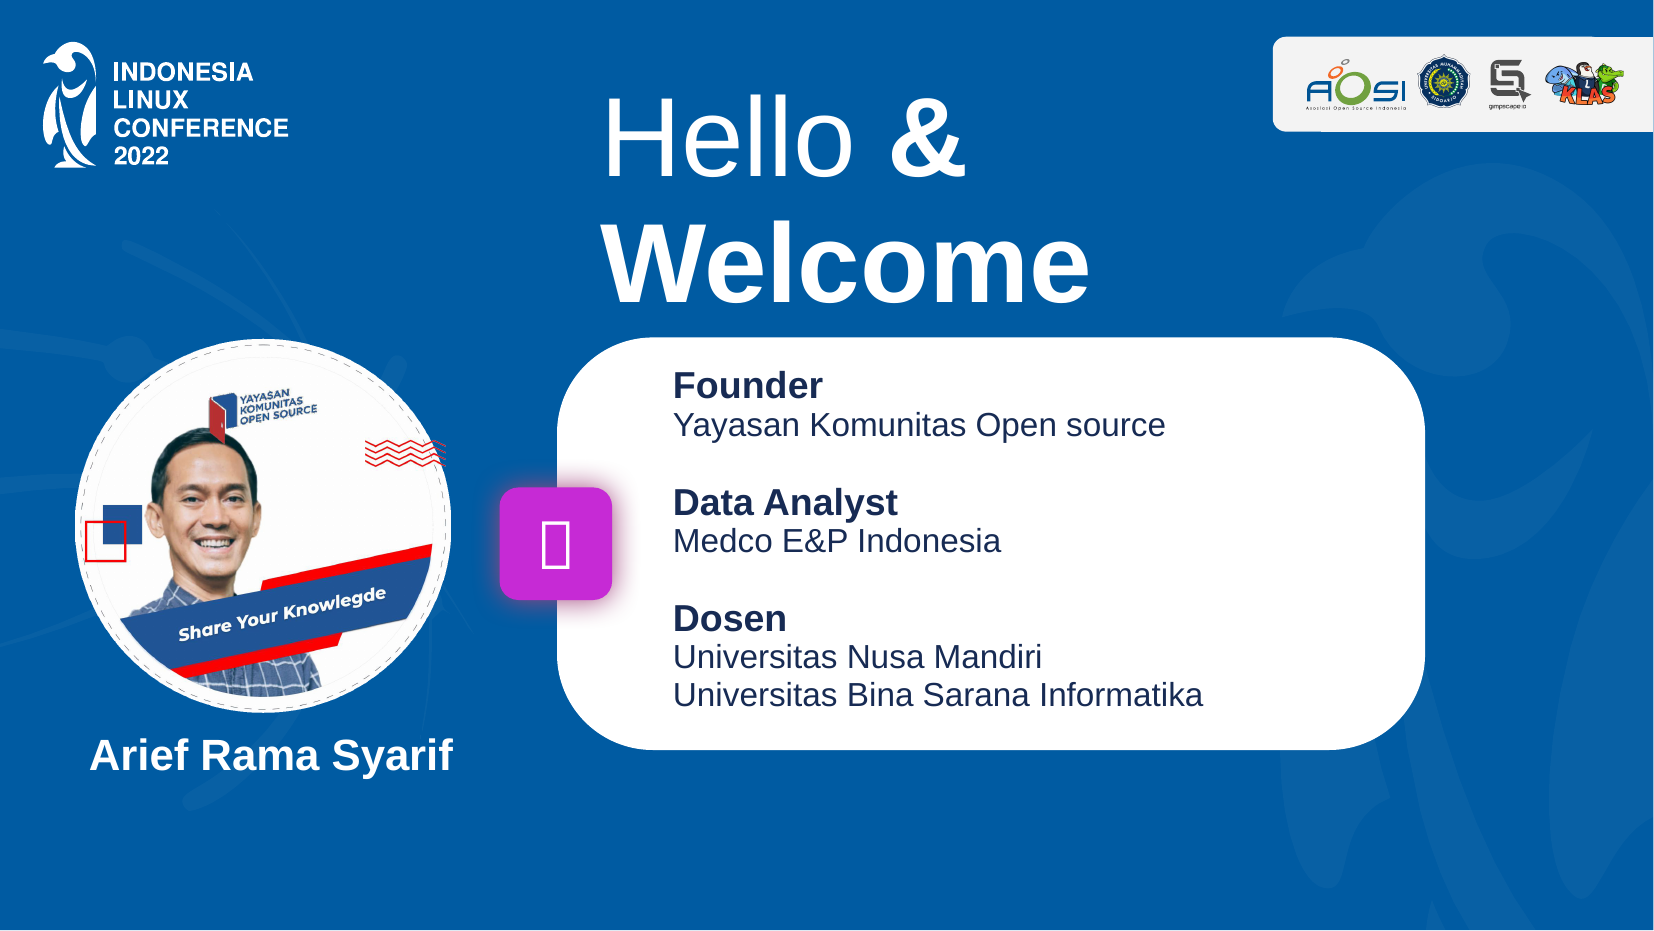

# Hello & Welcome
Founder
Yayasan Komunitas Open source
Data Analyst
Medco E&P Indonesia
Dosen
Universitas Nusa Mandiri
Universitas Bina Sarana Informatika

Arief Rama Syarif